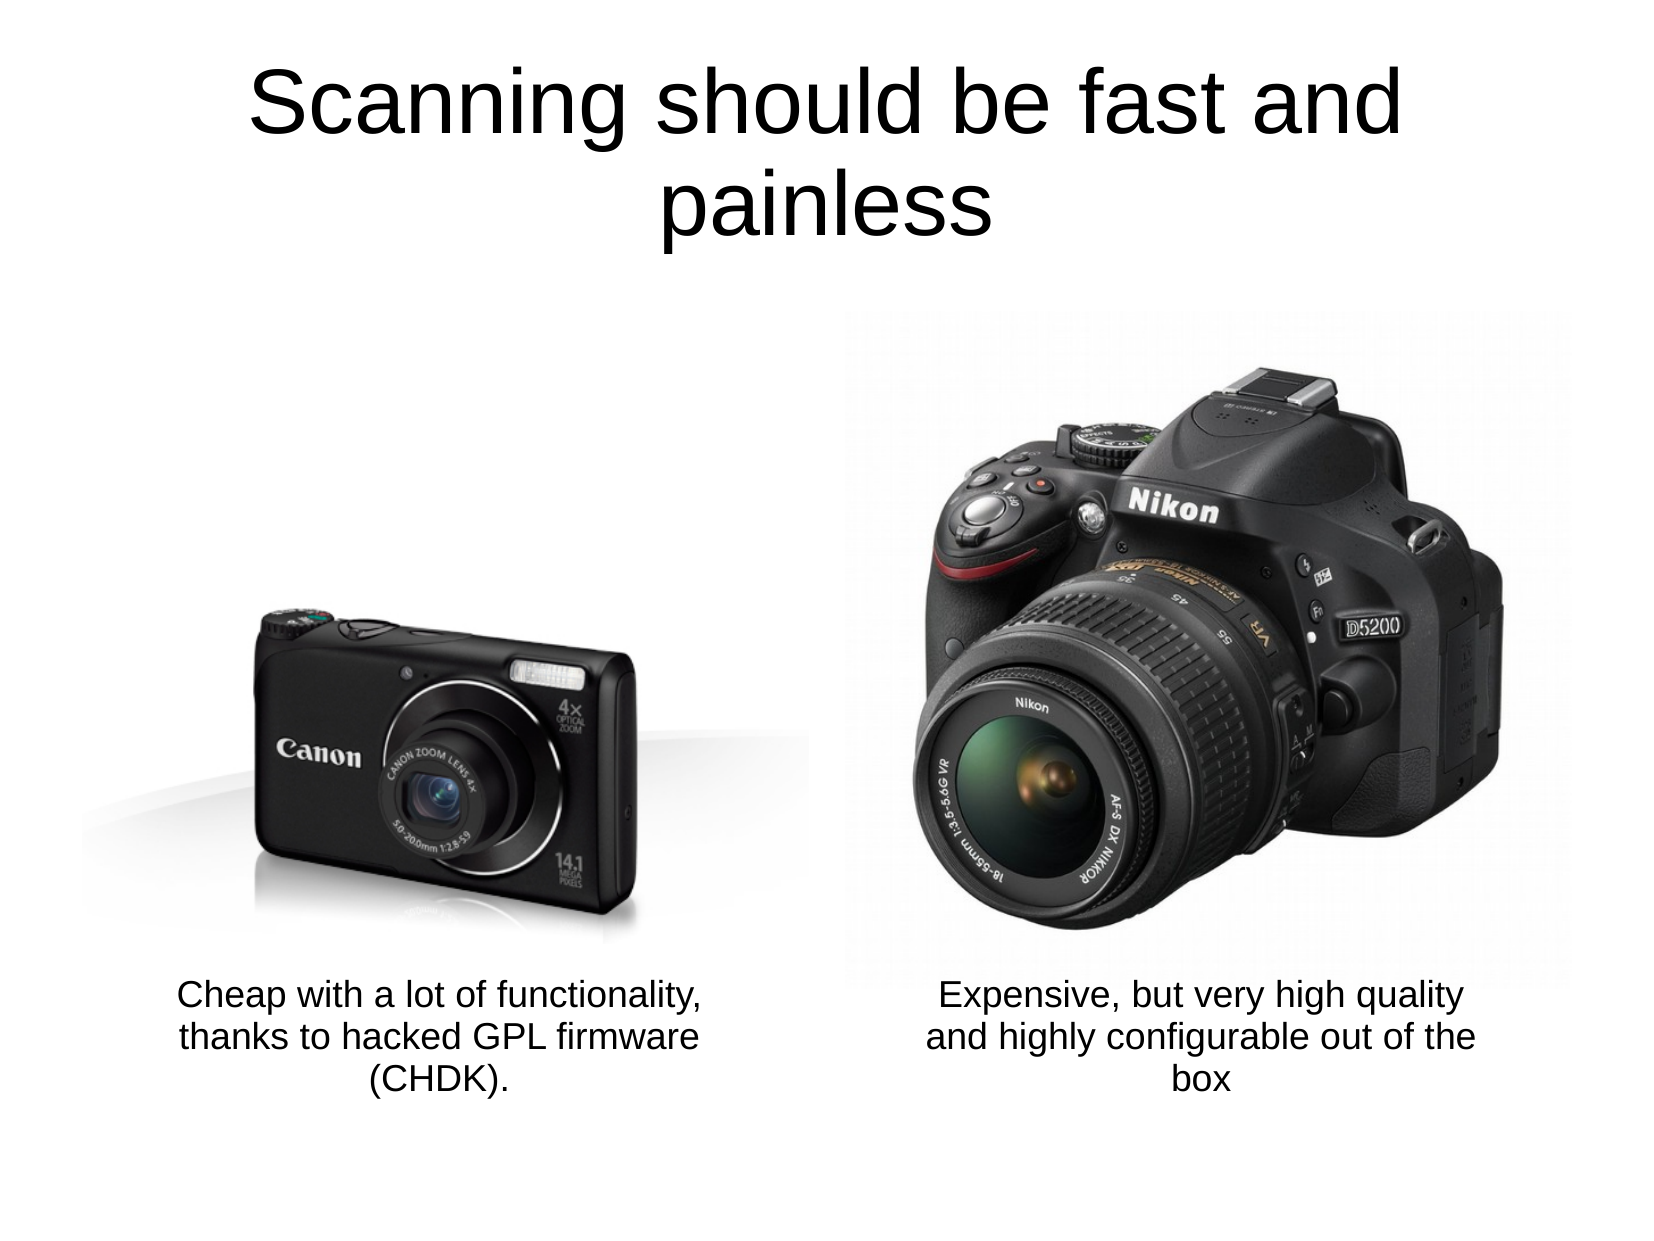

# Scanning should be fast and painless
Expensive, but very high quality and highly configurable out of the box
Cheap with a lot of functionality, thanks to hacked GPL firmware (CHDK).